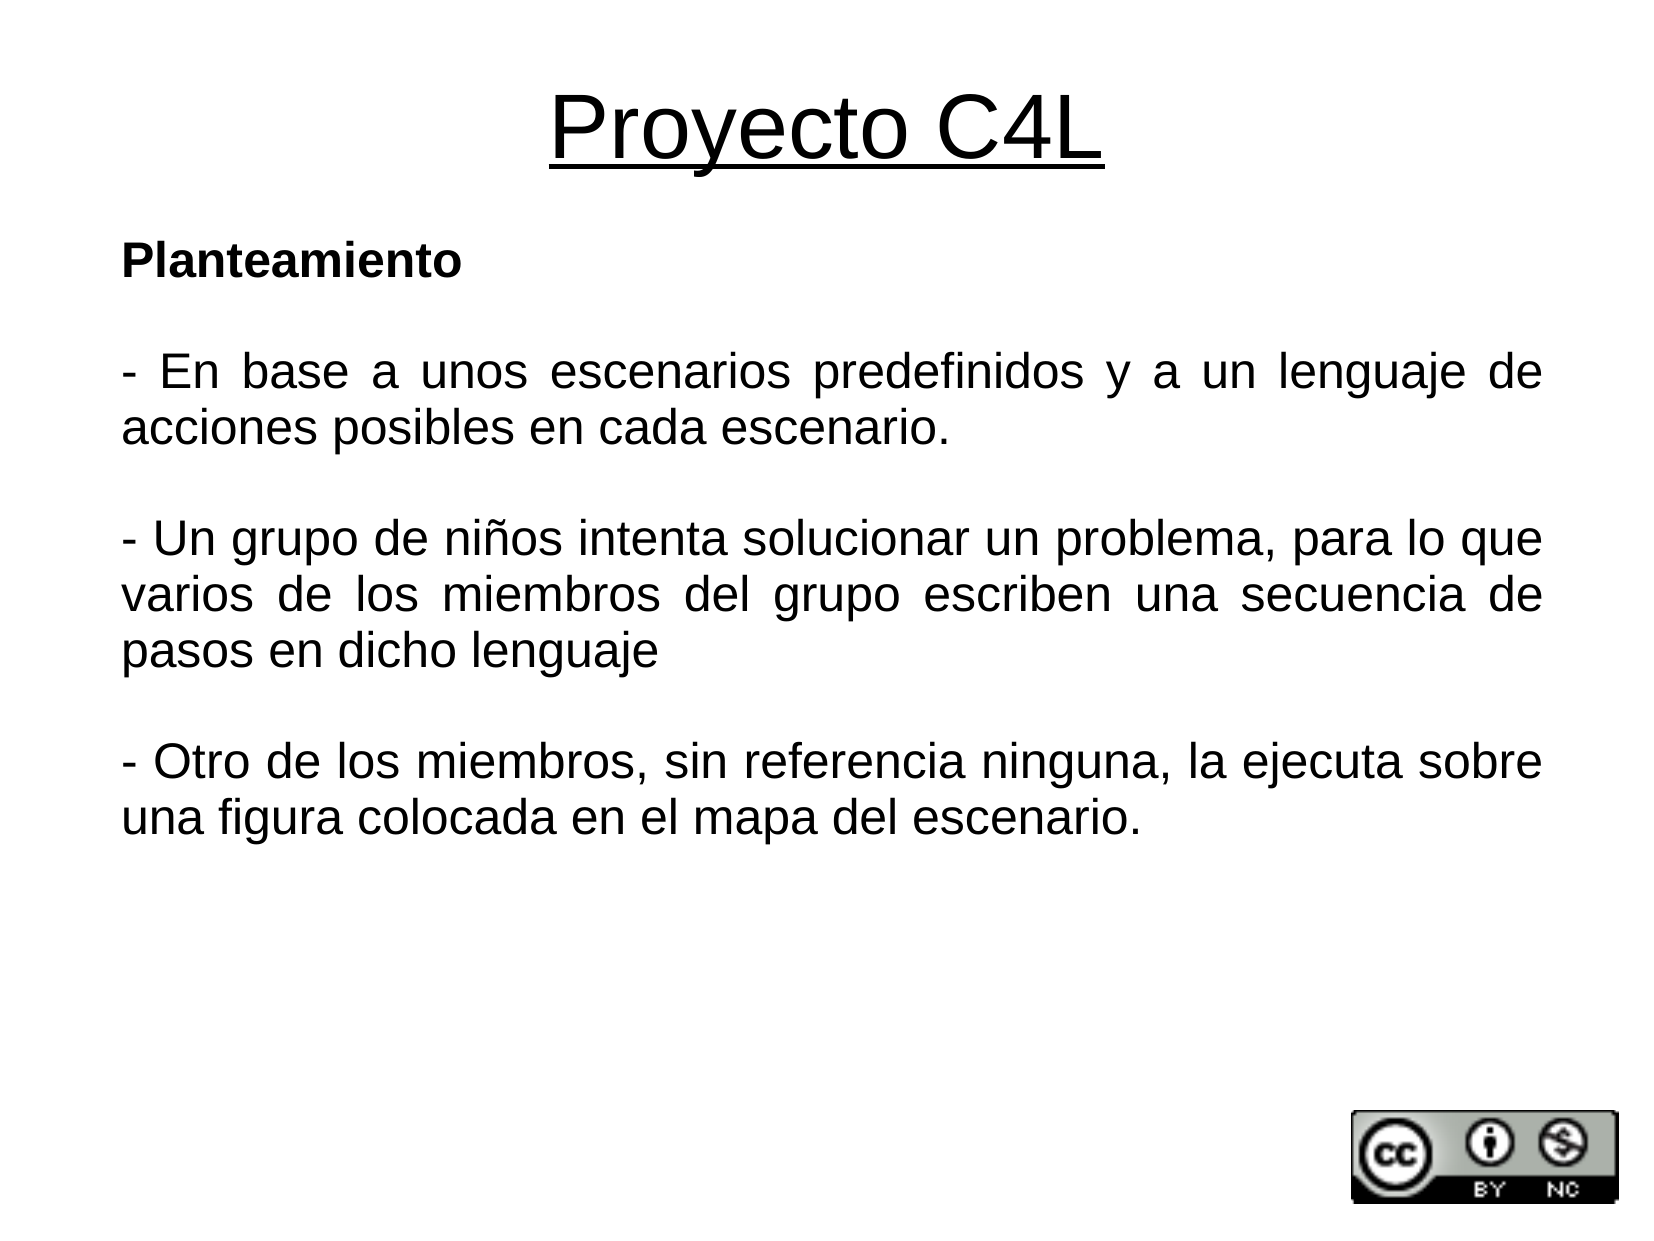

# Proyecto C4L
Planteamiento
- En base a unos escenarios predefinidos y a un lenguaje de acciones posibles en cada escenario.
- Un grupo de niños intenta solucionar un problema, para lo que varios de los miembros del grupo escriben una secuencia de pasos en dicho lenguaje
- Otro de los miembros, sin referencia ninguna, la ejecuta sobre una figura colocada en el mapa del escenario.